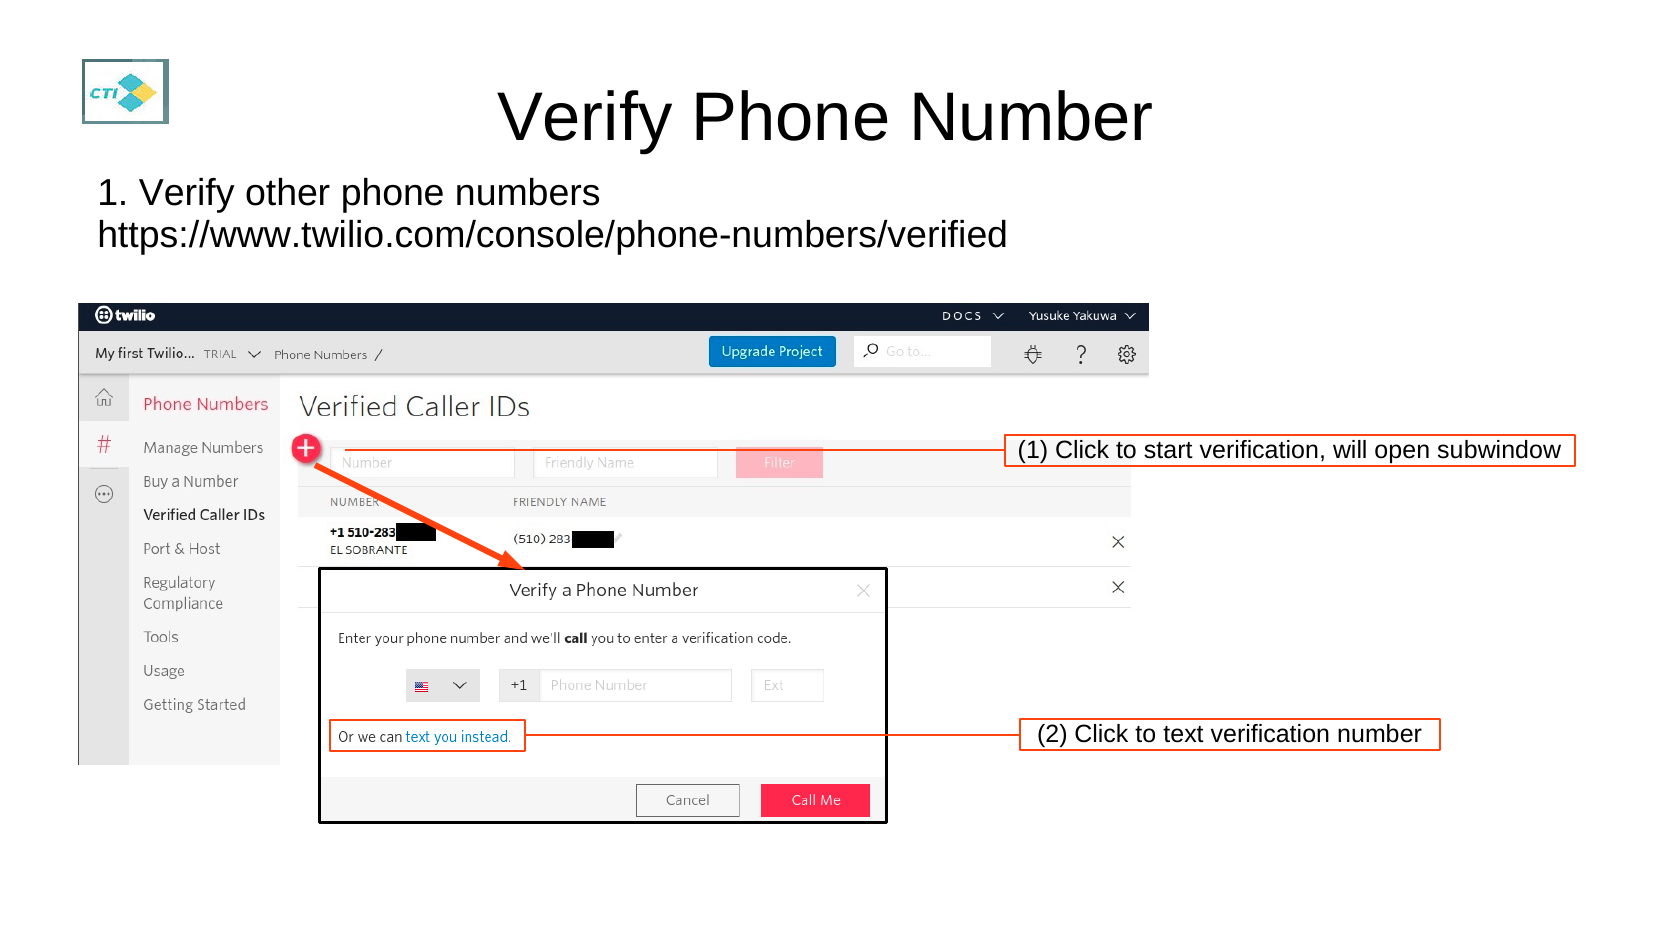

# Verify Phone Number
1. Verify other phone numbers
https://www.twilio.com/console/phone-numbers/verified
(1) Click to start verification, will open subwindow
(2) Click to text verification number